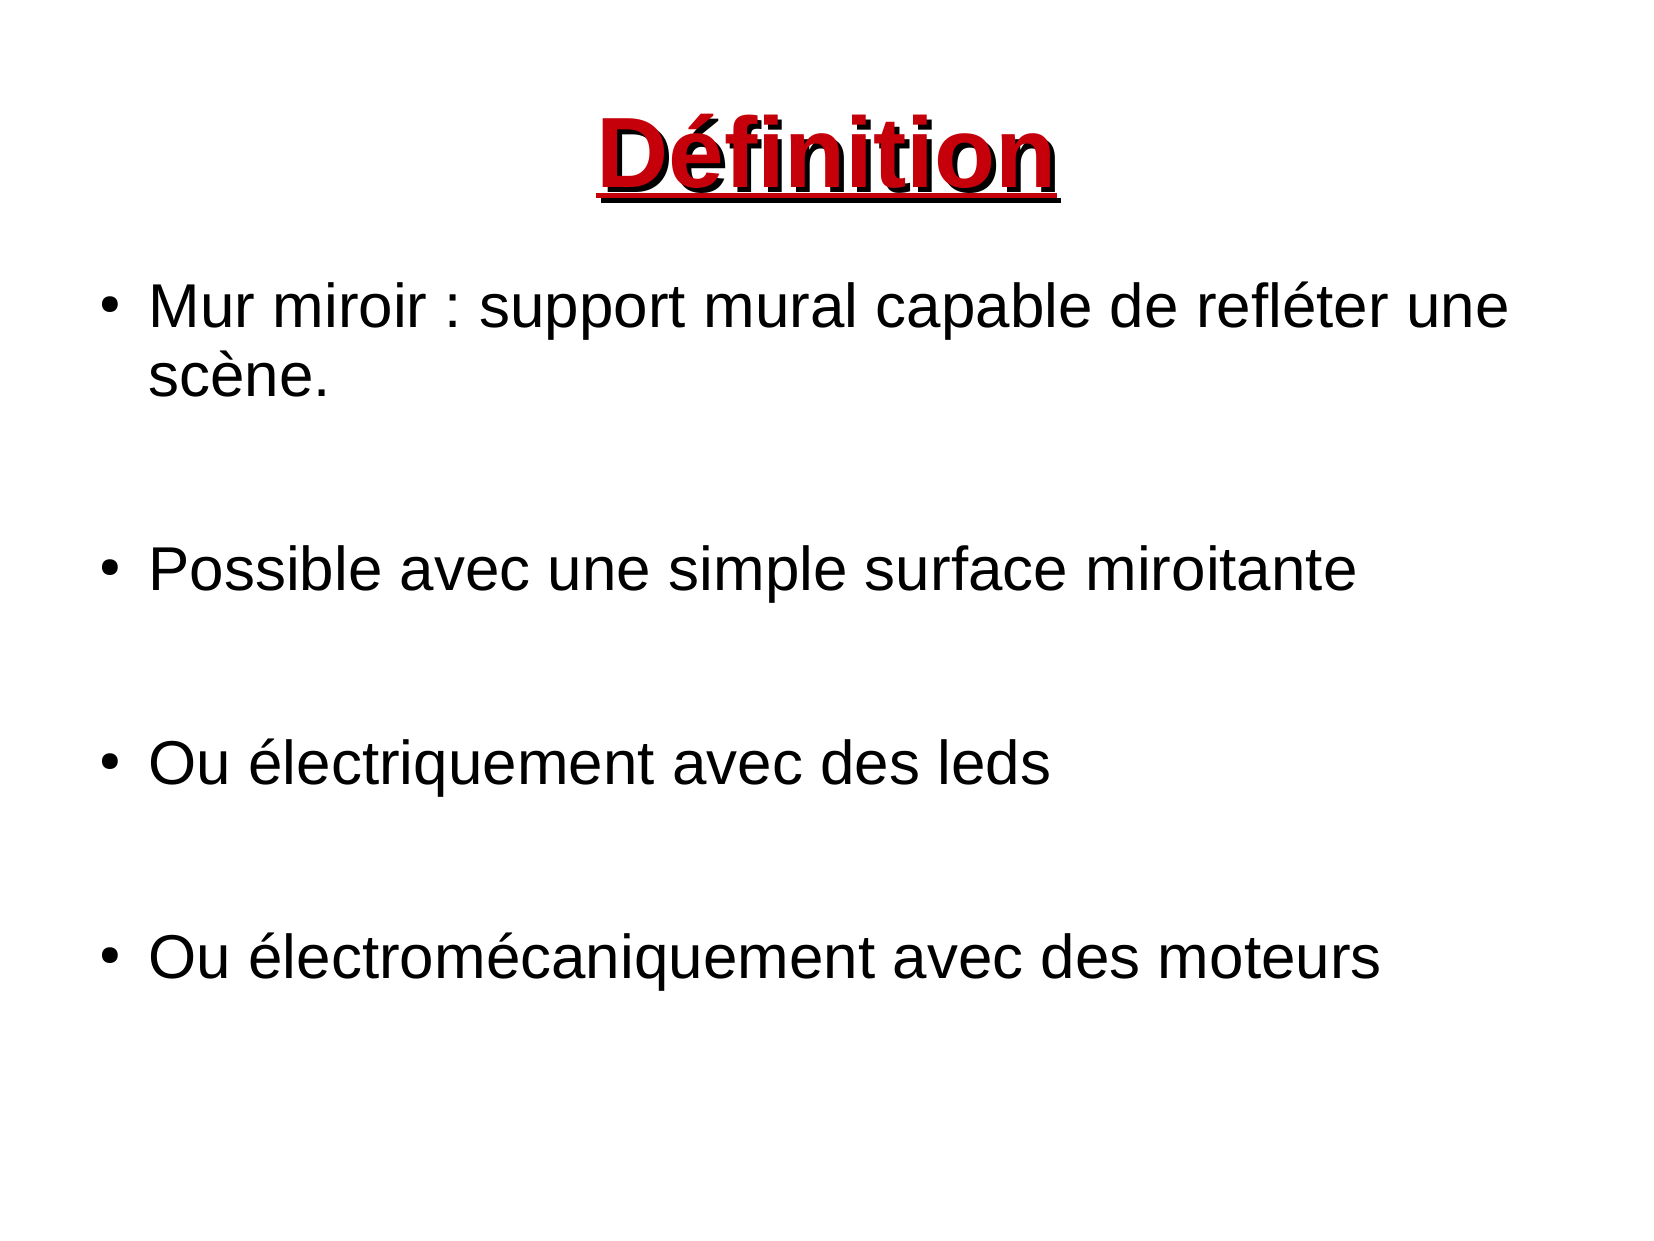

# Définition
Mur miroir : support mural capable de refléter une scène.
Possible avec une simple surface miroitante
Ou électriquement avec des leds
Ou électromécaniquement avec des moteurs